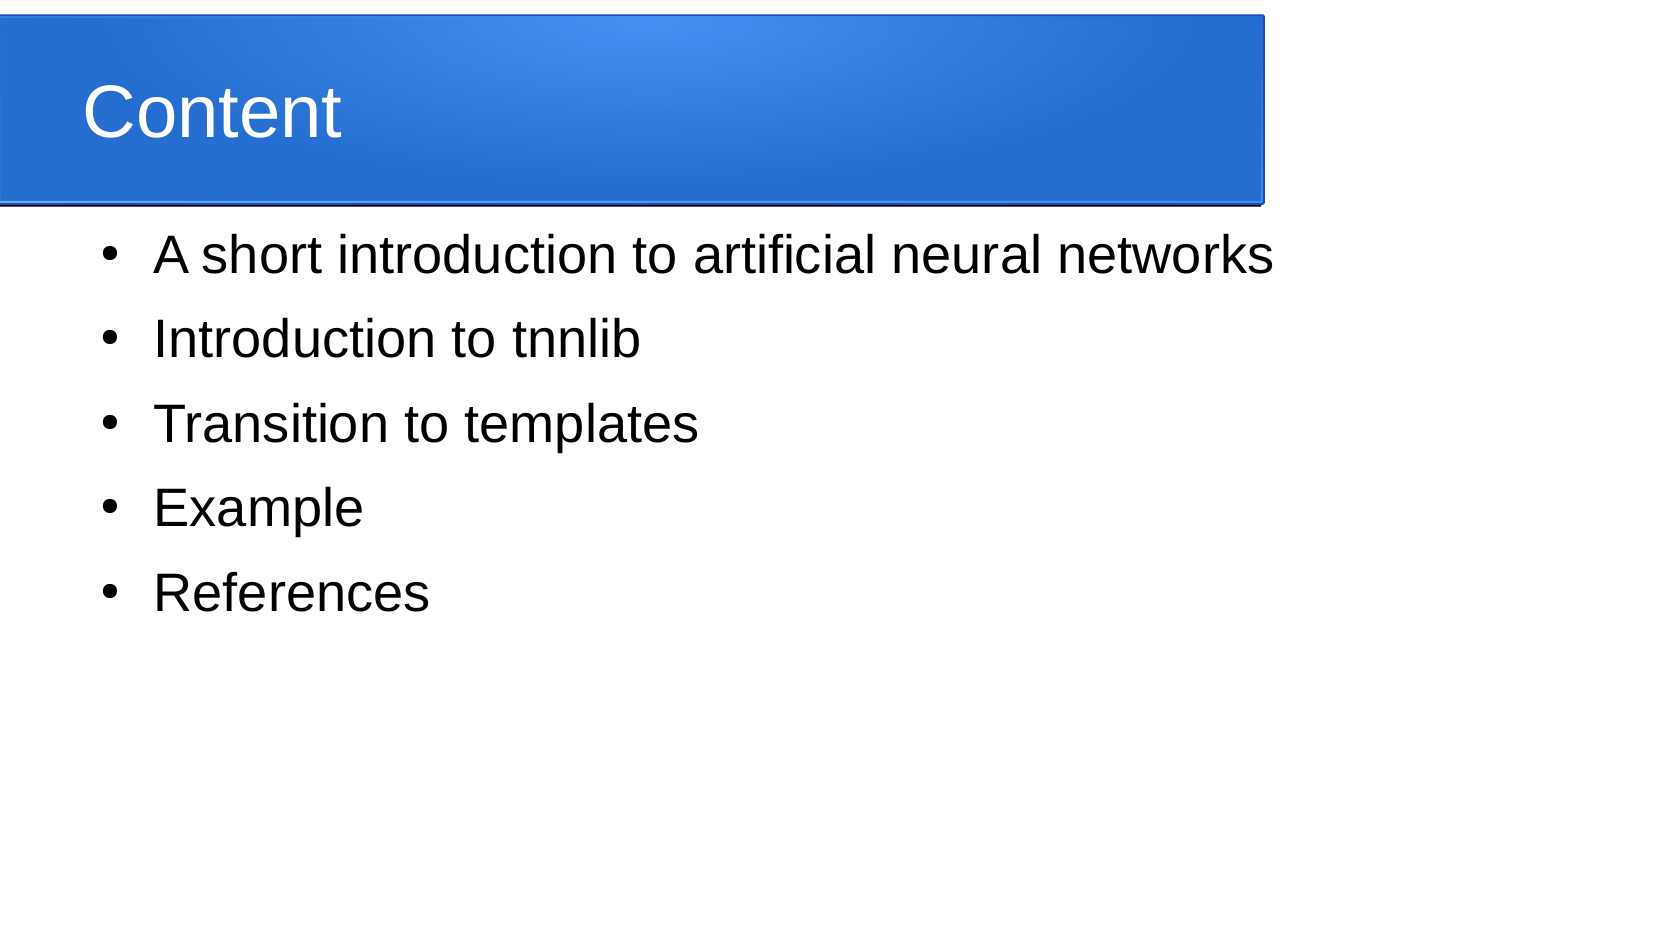

# Content
A short introduction to artificial neural networks
Introduction to tnnlib
Transition to templates
Example
References